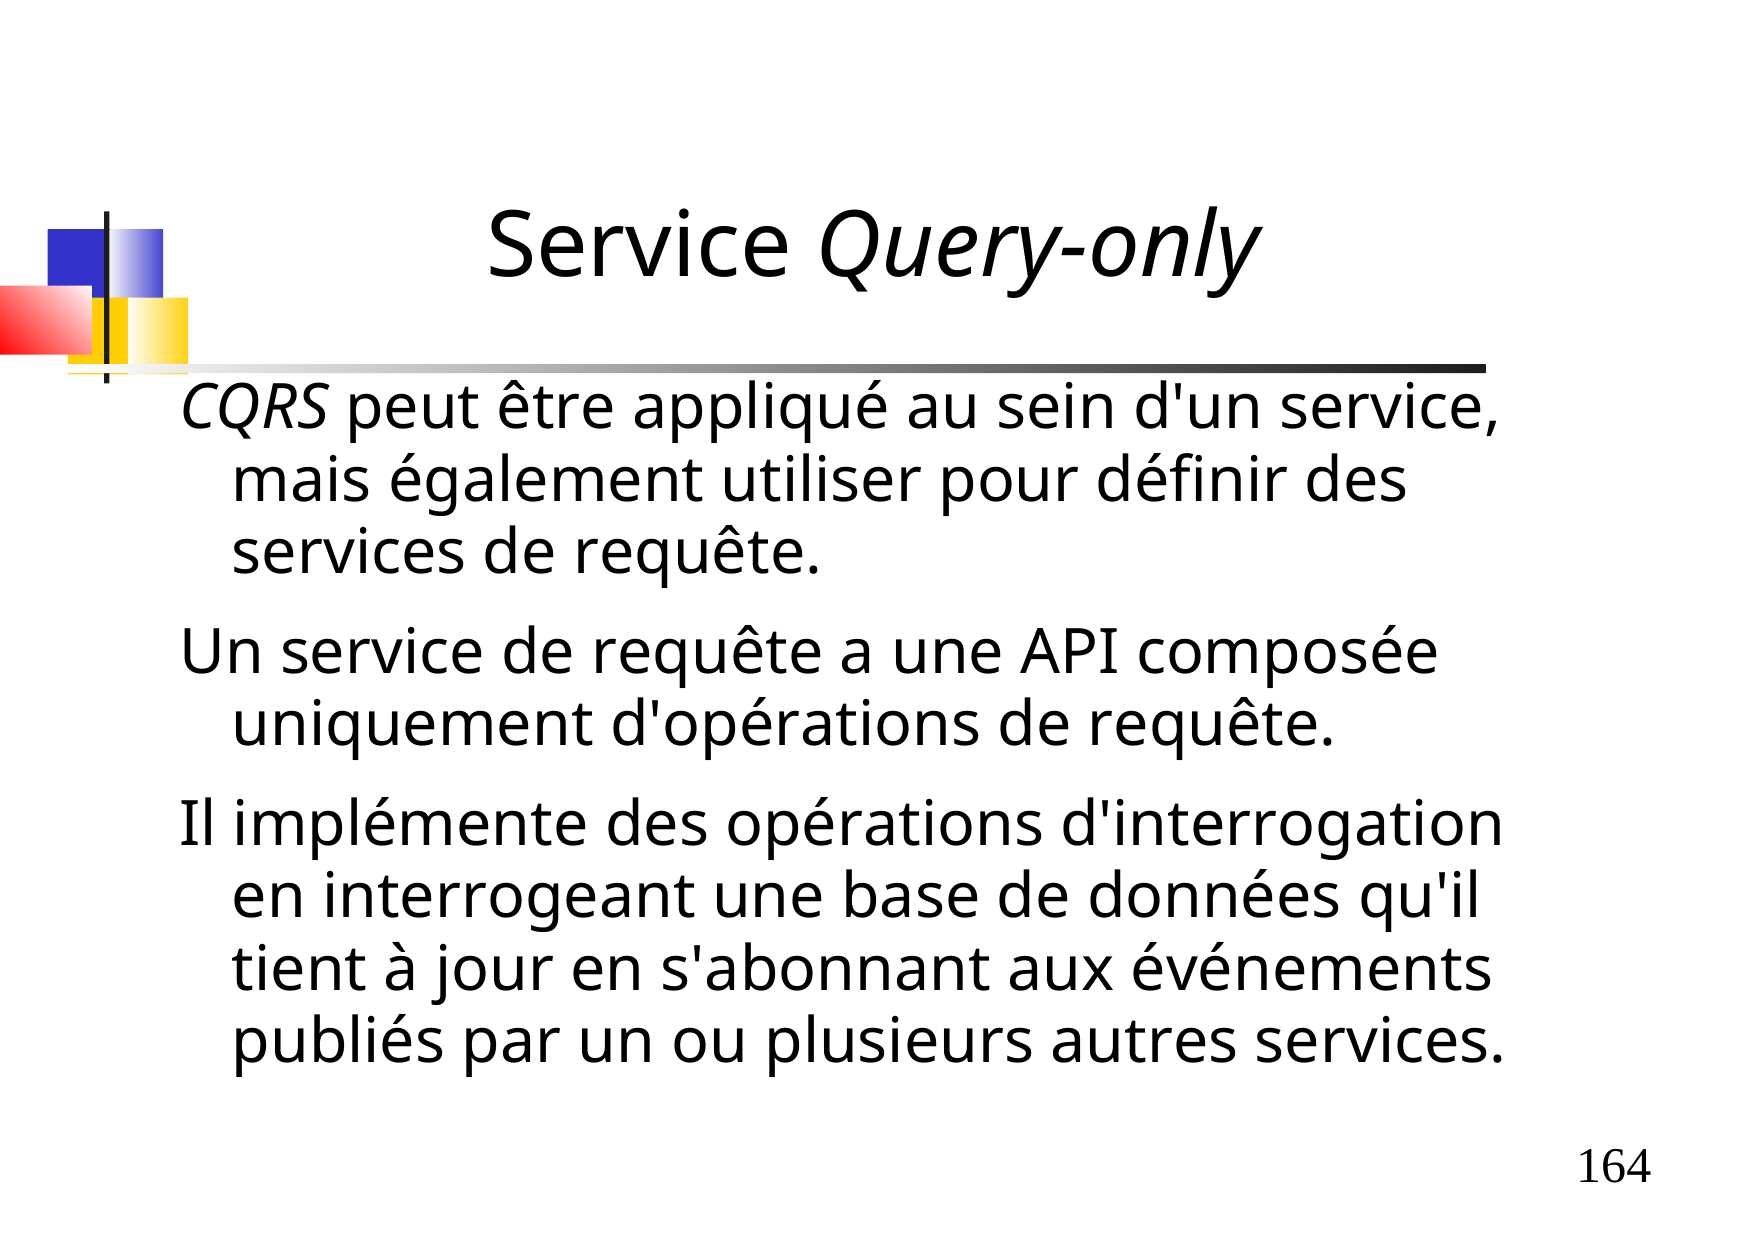

# Service Query-only
CQRS peut être appliqué au sein d'un service, mais également utiliser pour définir des services de requête.
Un service de requête a une API composée uniquement d'opérations de requête.
Il implémente des opérations d'interrogation en interrogeant une base de données qu'il tient à jour en s'abonnant aux événements publiés par un ou plusieurs autres services.